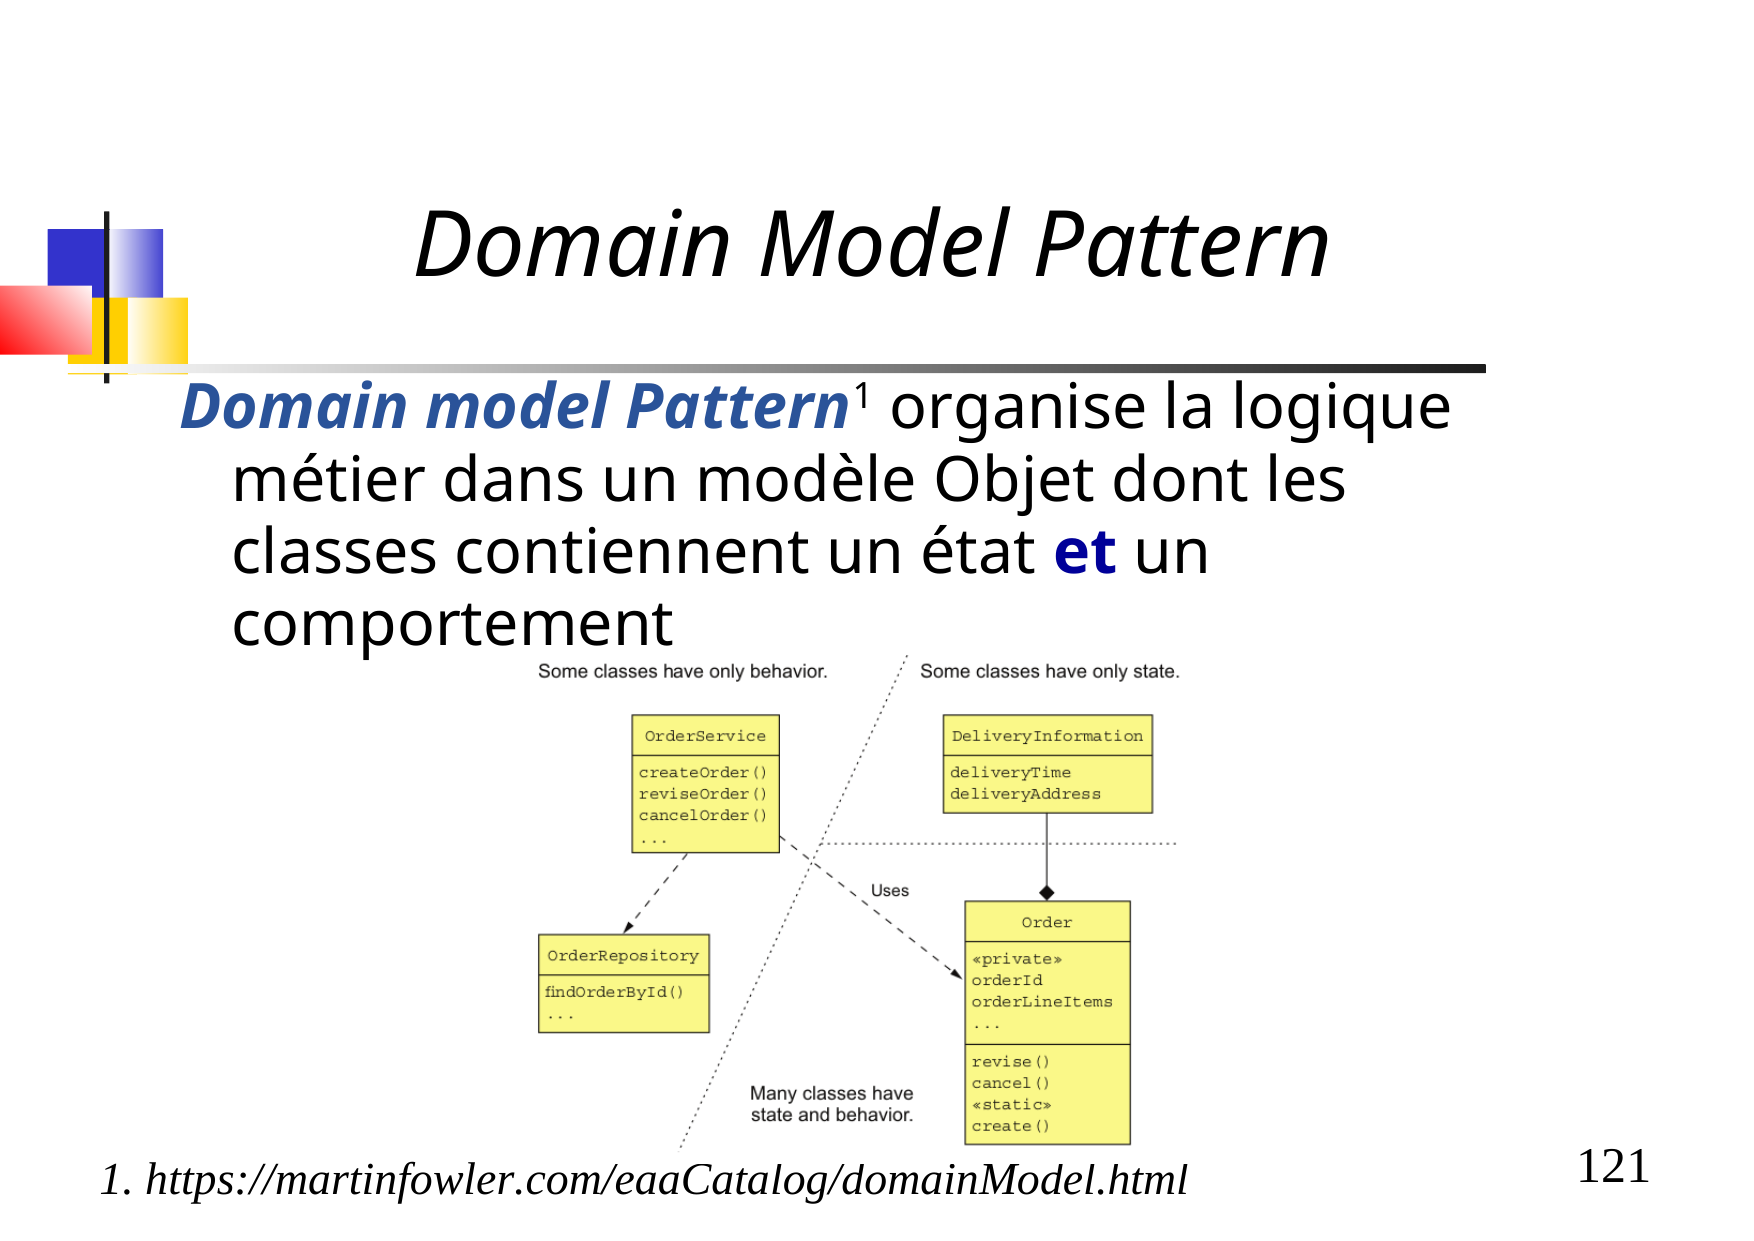

# Domain Model Pattern
Domain model Pattern1 organise la logique métier dans un modèle Objet dont les classes contiennent un état et un comportement
1. https://martinfowler.com/eaaCatalog/domainModel.html